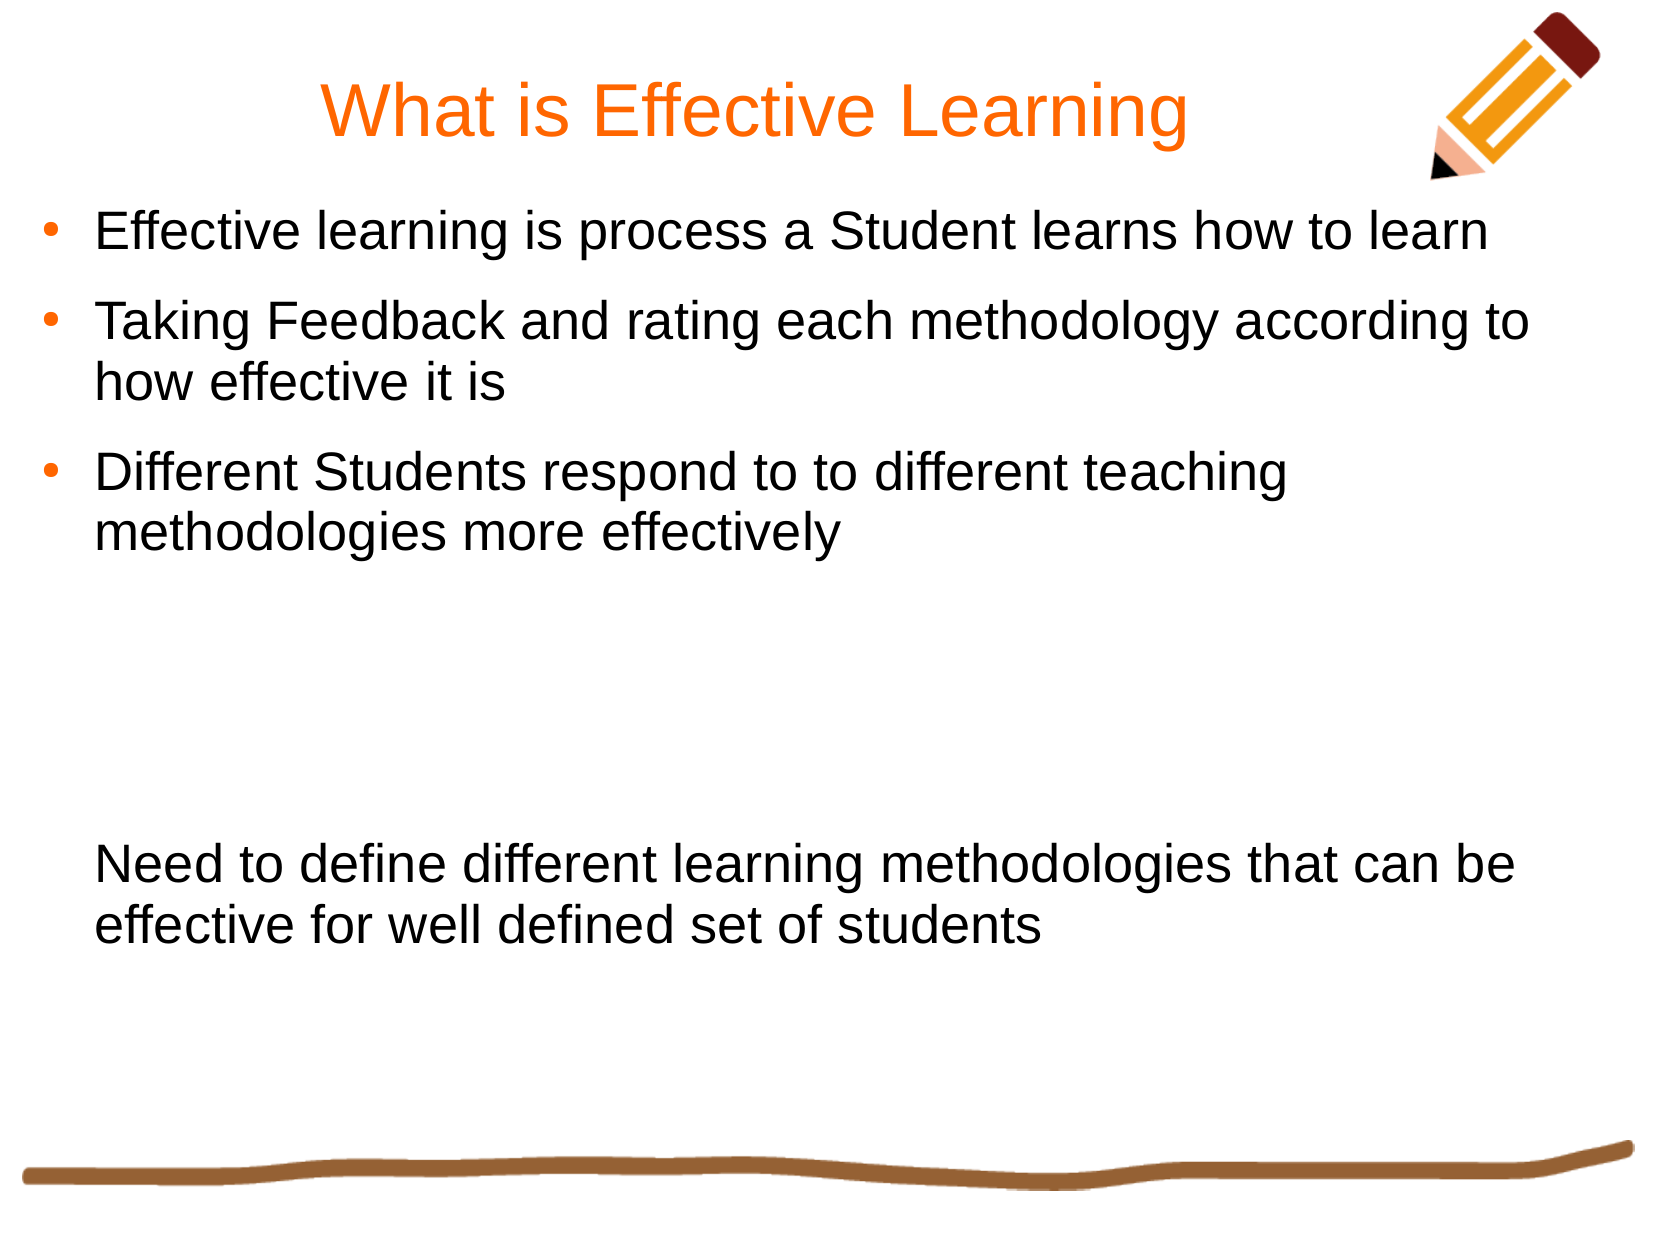

# What is Effective Learning
Effective learning is process a Student learns how to learn
Taking Feedback and rating each methodology according to how effective it is
Different Students respond to to different teaching methodologies more effectively
Need to define different learning methodologies that can be effective for well defined set of students